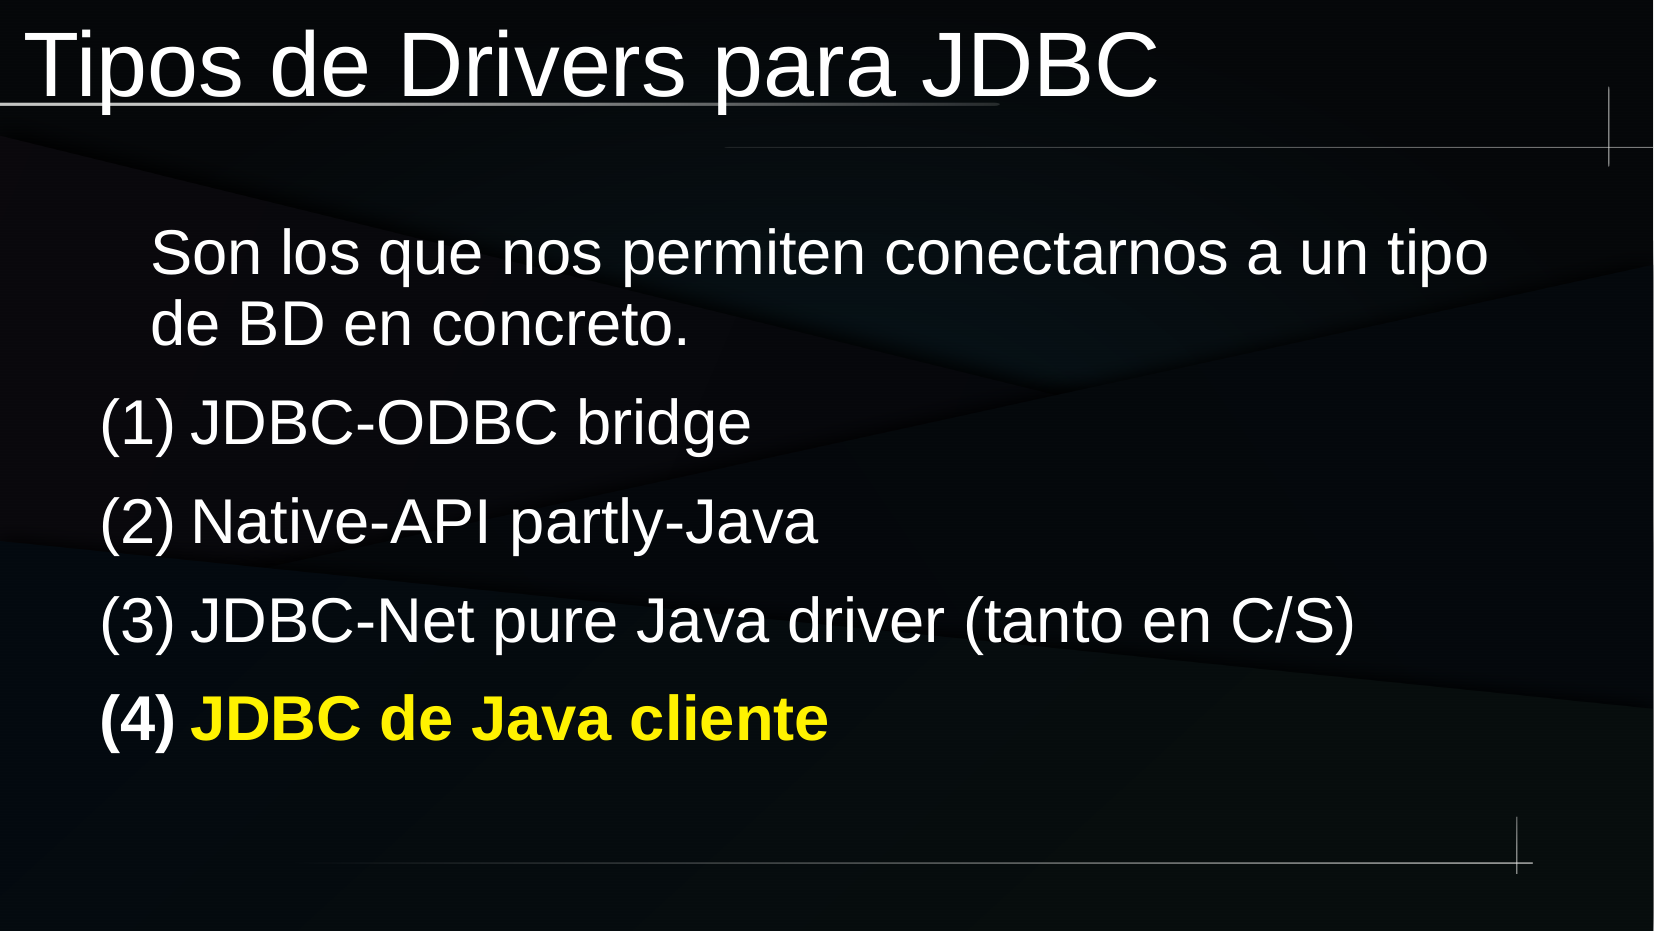

# Tipos de Drivers para JDBC
Son los que nos permiten conectarnos a un tipo de BD en concreto.
 JDBC-ODBC bridge
 Native-API partly-Java
 JDBC-Net pure Java driver (tanto en C/S)
 JDBC de Java cliente